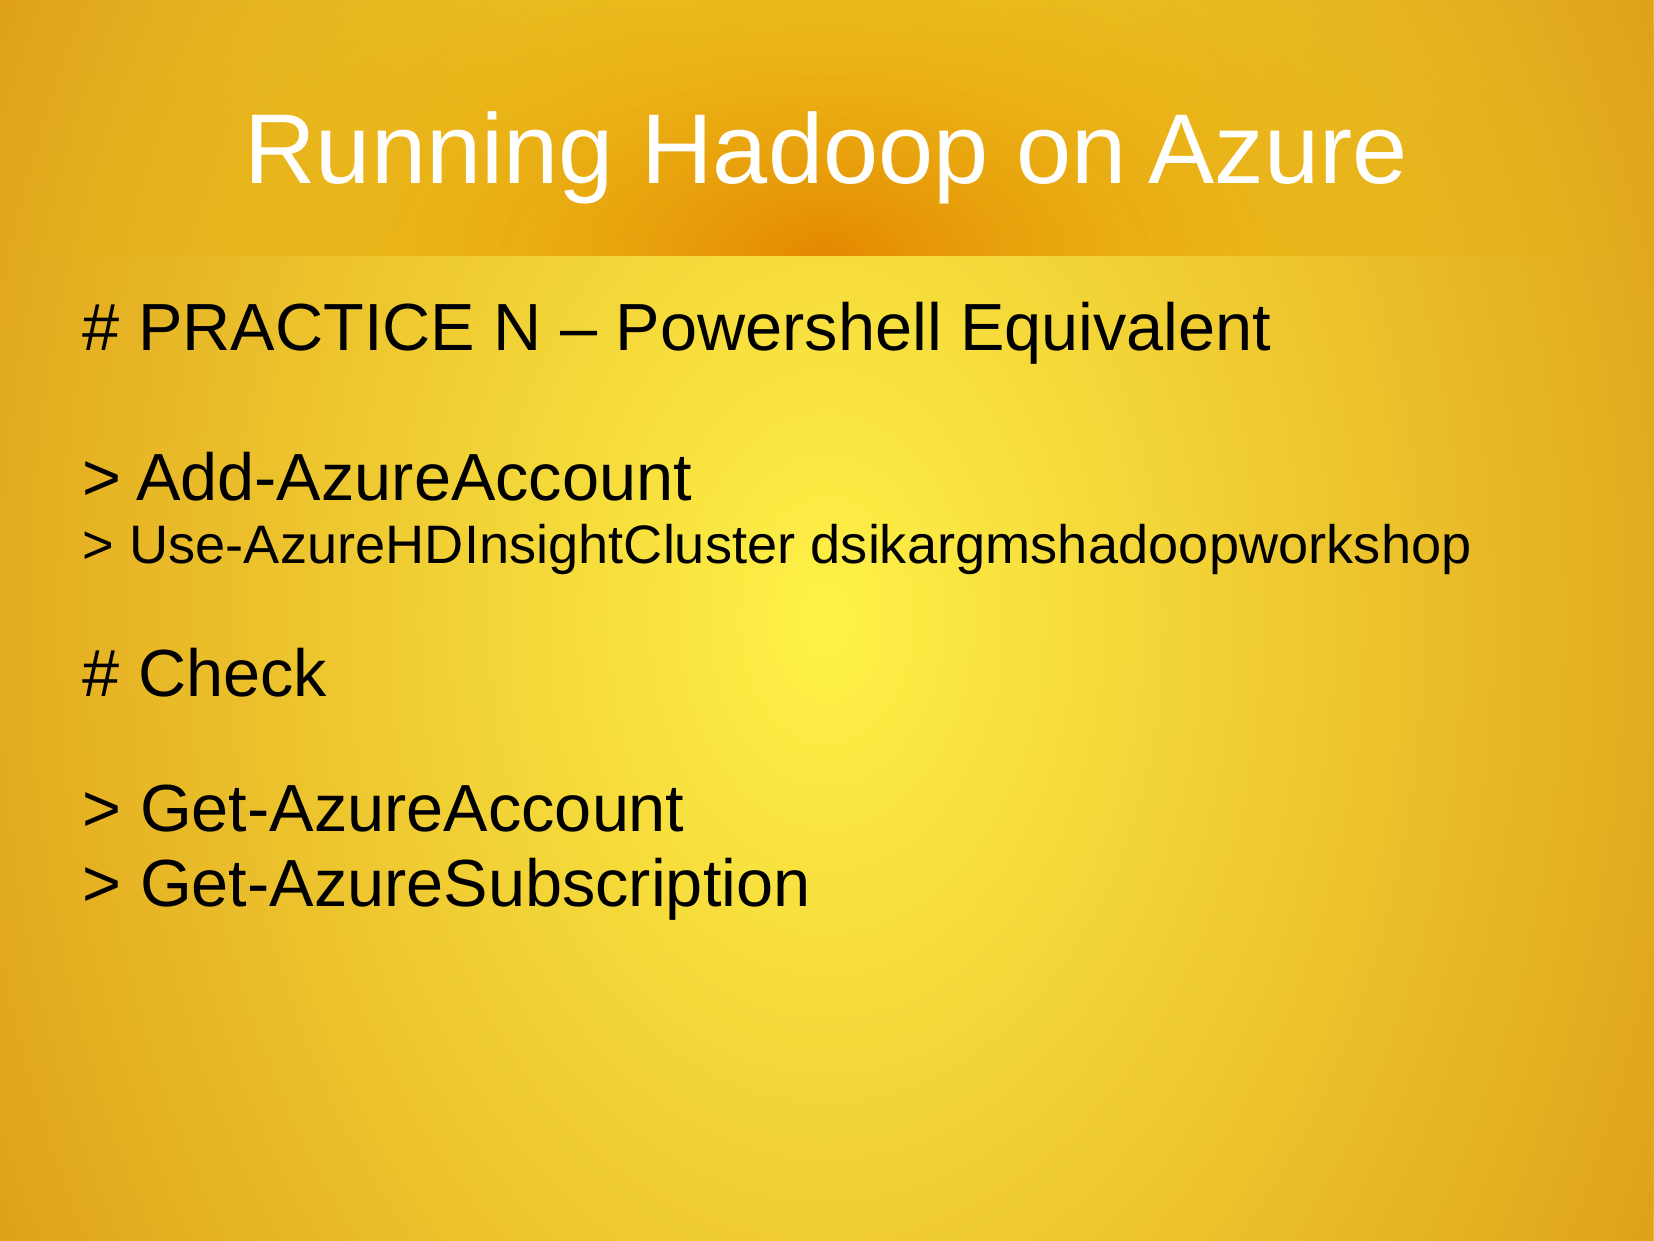

# Running Hadoop on Azure
# PRACTICE N – Powershell Equivalent
> Add-AzureAccount
> Use-AzureHDInsightCluster dsikargmshadoopworkshop
# Check
> Get-AzureAccount
> Get-AzureSubscription